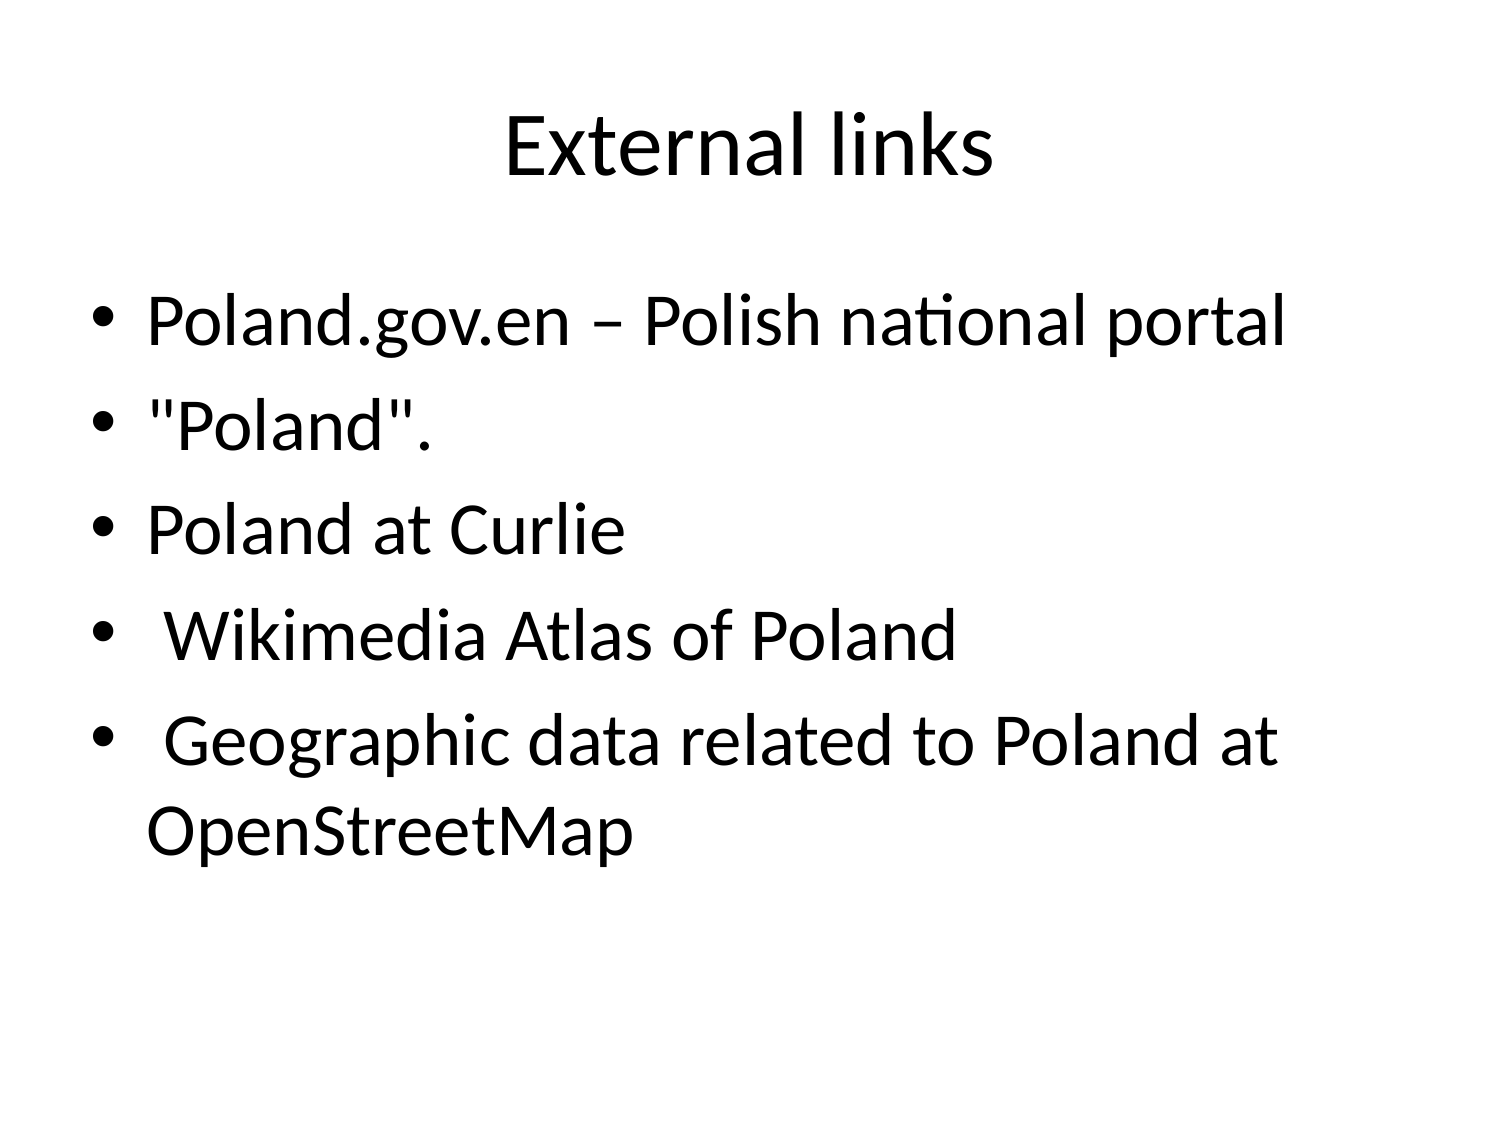

# External links
Poland.gov.en – Polish national portal
"Poland".
Poland at Curlie
 Wikimedia Atlas of Poland
 Geographic data related to Poland at OpenStreetMap